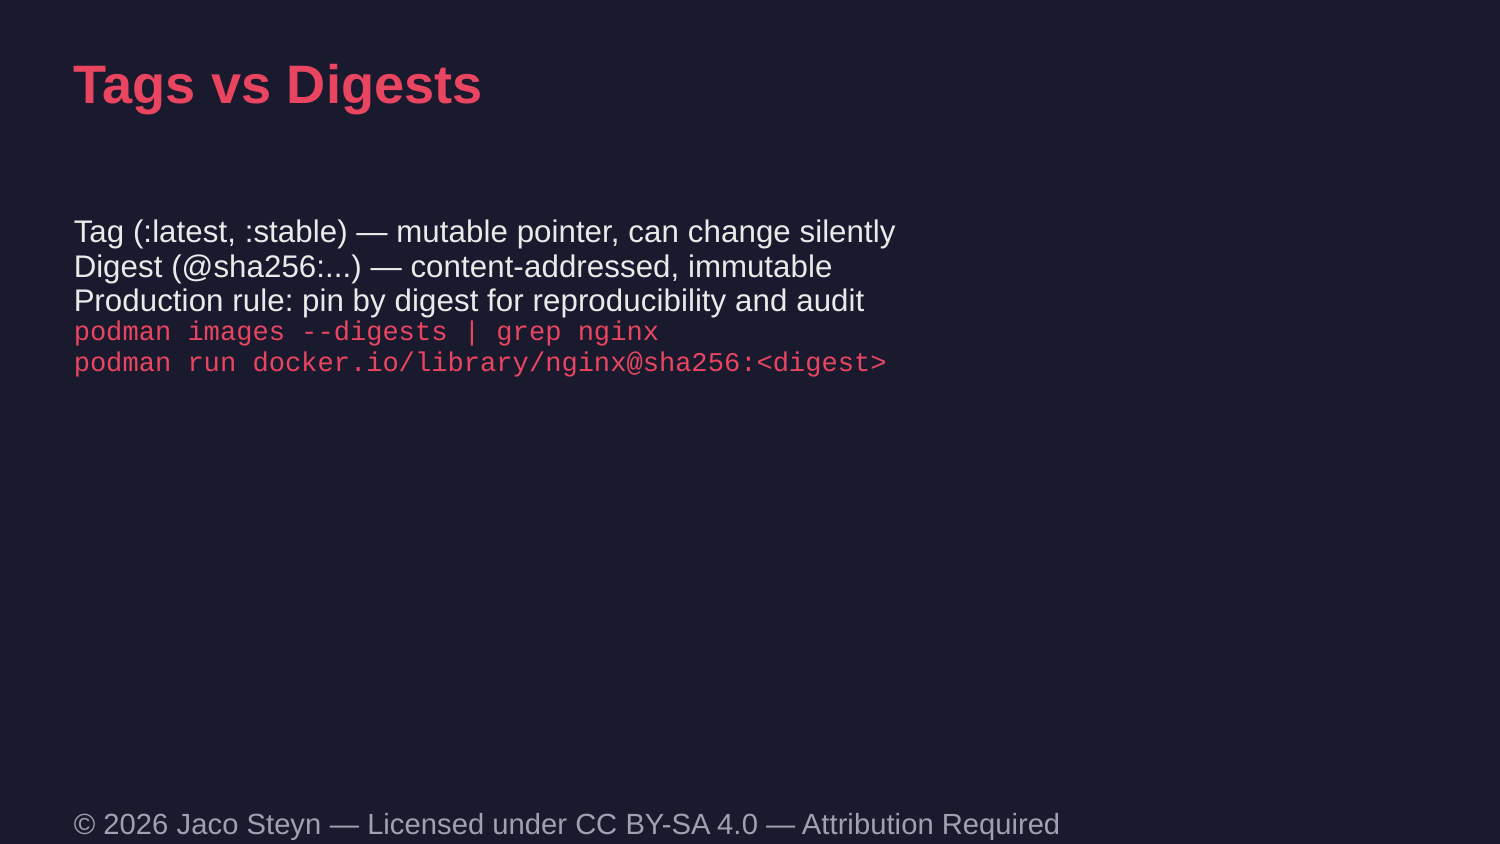

Tags vs Digests
Tag (:latest, :stable) — mutable pointer, can change silently
Digest (@sha256:...) — content-addressed, immutable
Production rule: pin by digest for reproducibility and audit
podman images --digests | grep nginx
podman run docker.io/library/nginx@sha256:<digest>
© 2026 Jaco Steyn — Licensed under CC BY-SA 4.0 — Attribution Required